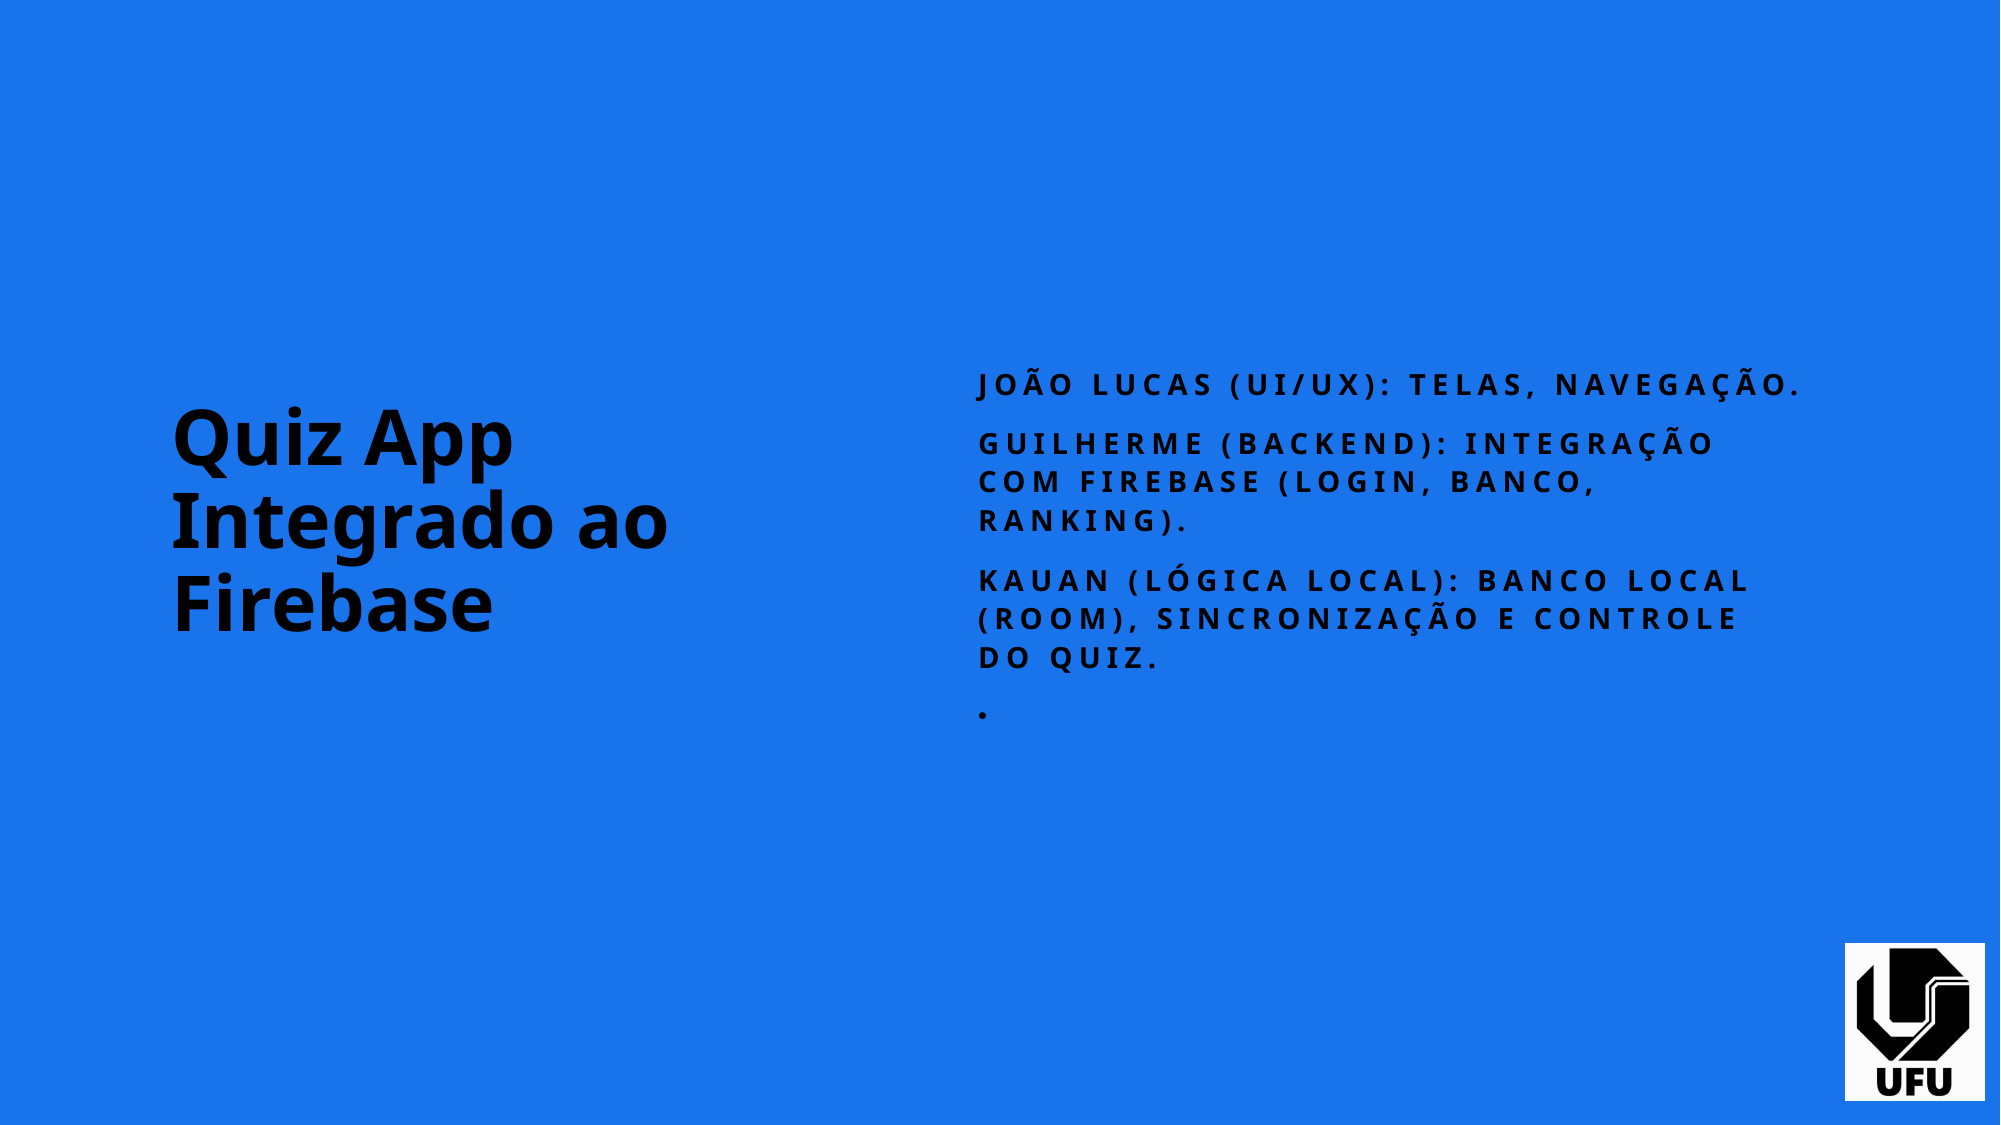

João Lucas (UI/UX): telas, navegação.
Guilherme (Backend): integração com Firebase (login, banco, ranking).
Kauan (Lógica Local): banco local (Room), sincronização e controle do quiz.
# Quiz App Integrado ao Firebase